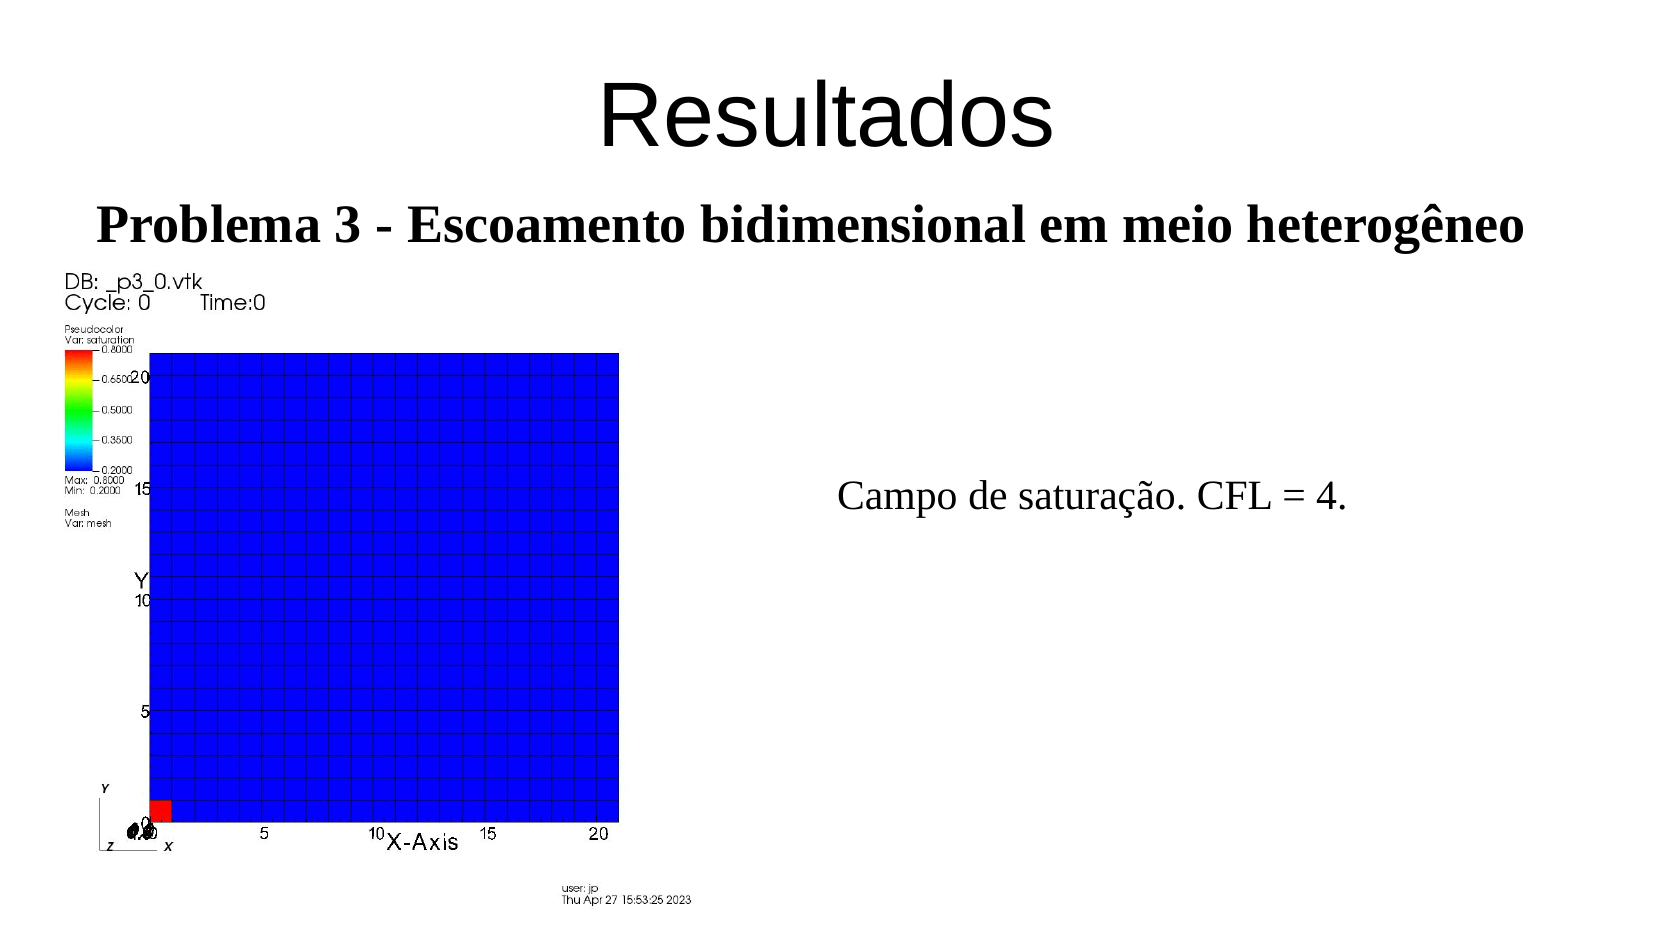

# Resultados
Problema 3 - Escoamento bidimensional em meio heterogêneo
Campo de saturação. CFL = 4.